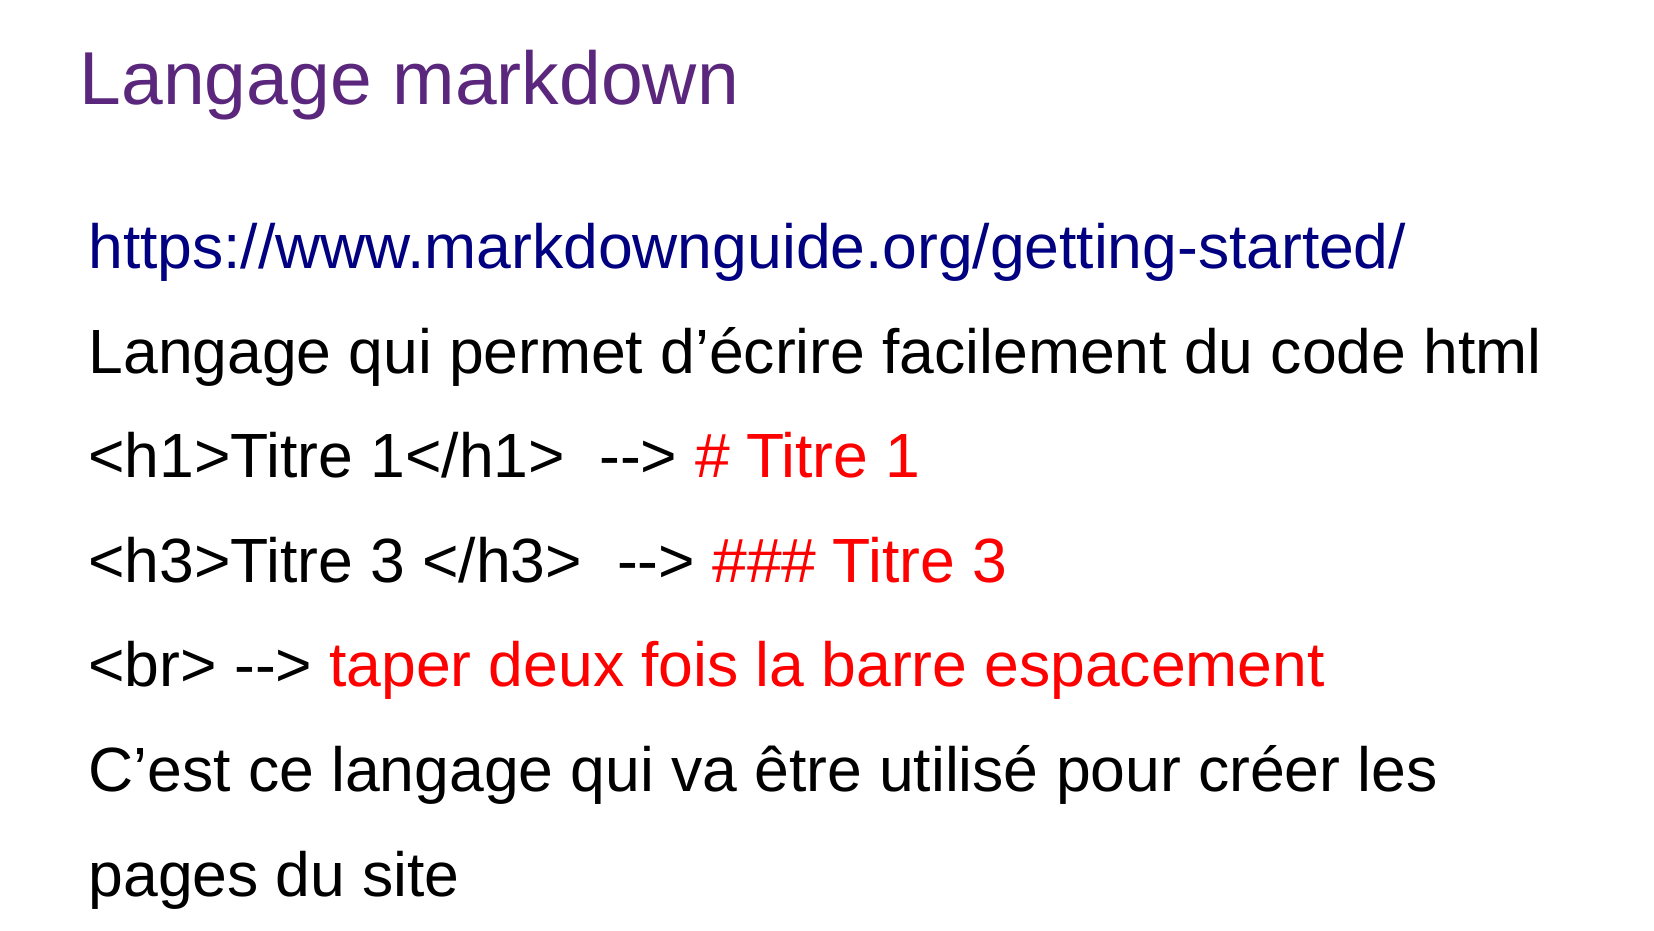

# Langage markdown
https://www.markdownguide.org/getting-started/
Langage qui permet d’écrire facilement du code html
<h1>Titre 1</h1> --> # Titre 1
<h3>Titre 3 </h3> --> ### Titre 3
<br> --> taper deux fois la barre espacement
C’est ce langage qui va être utilisé pour créer les pages du site